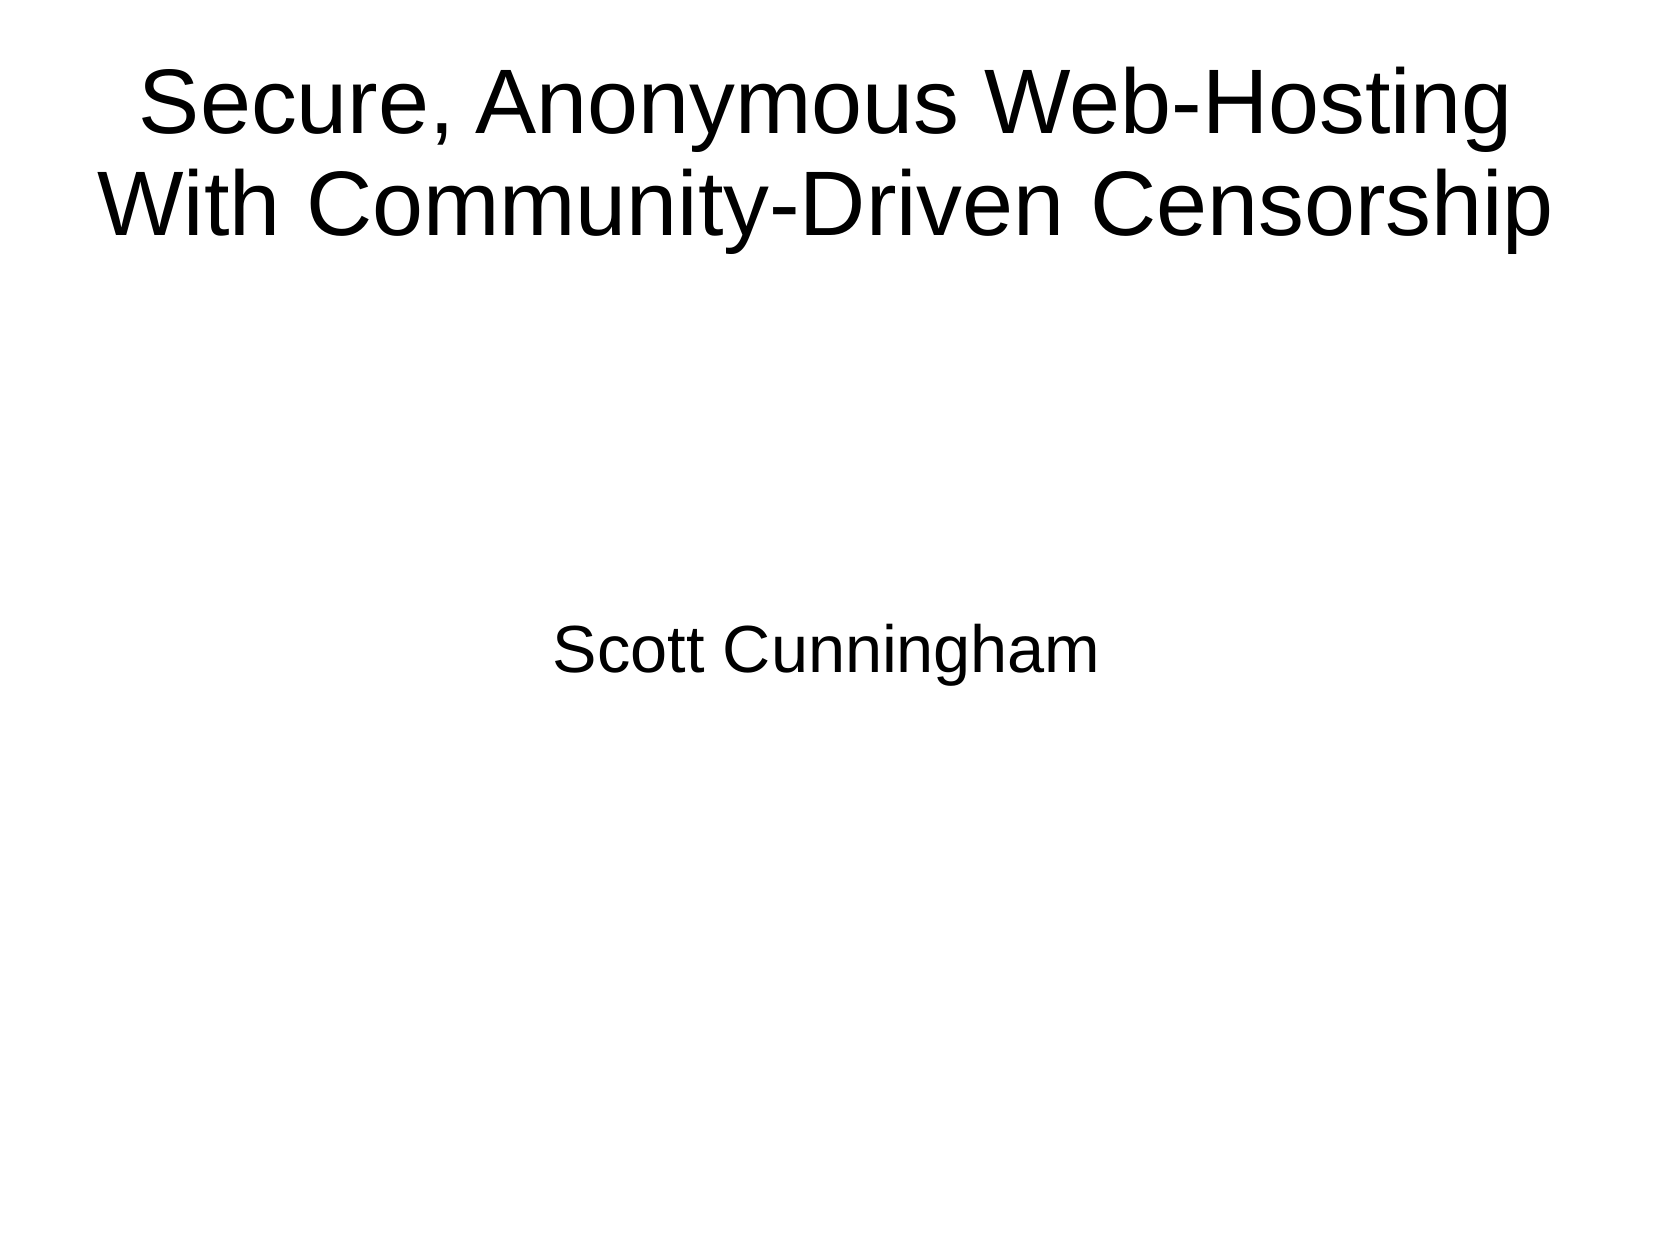

# Secure, Anonymous Web-Hosting With Community-Driven Censorship
Scott Cunningham